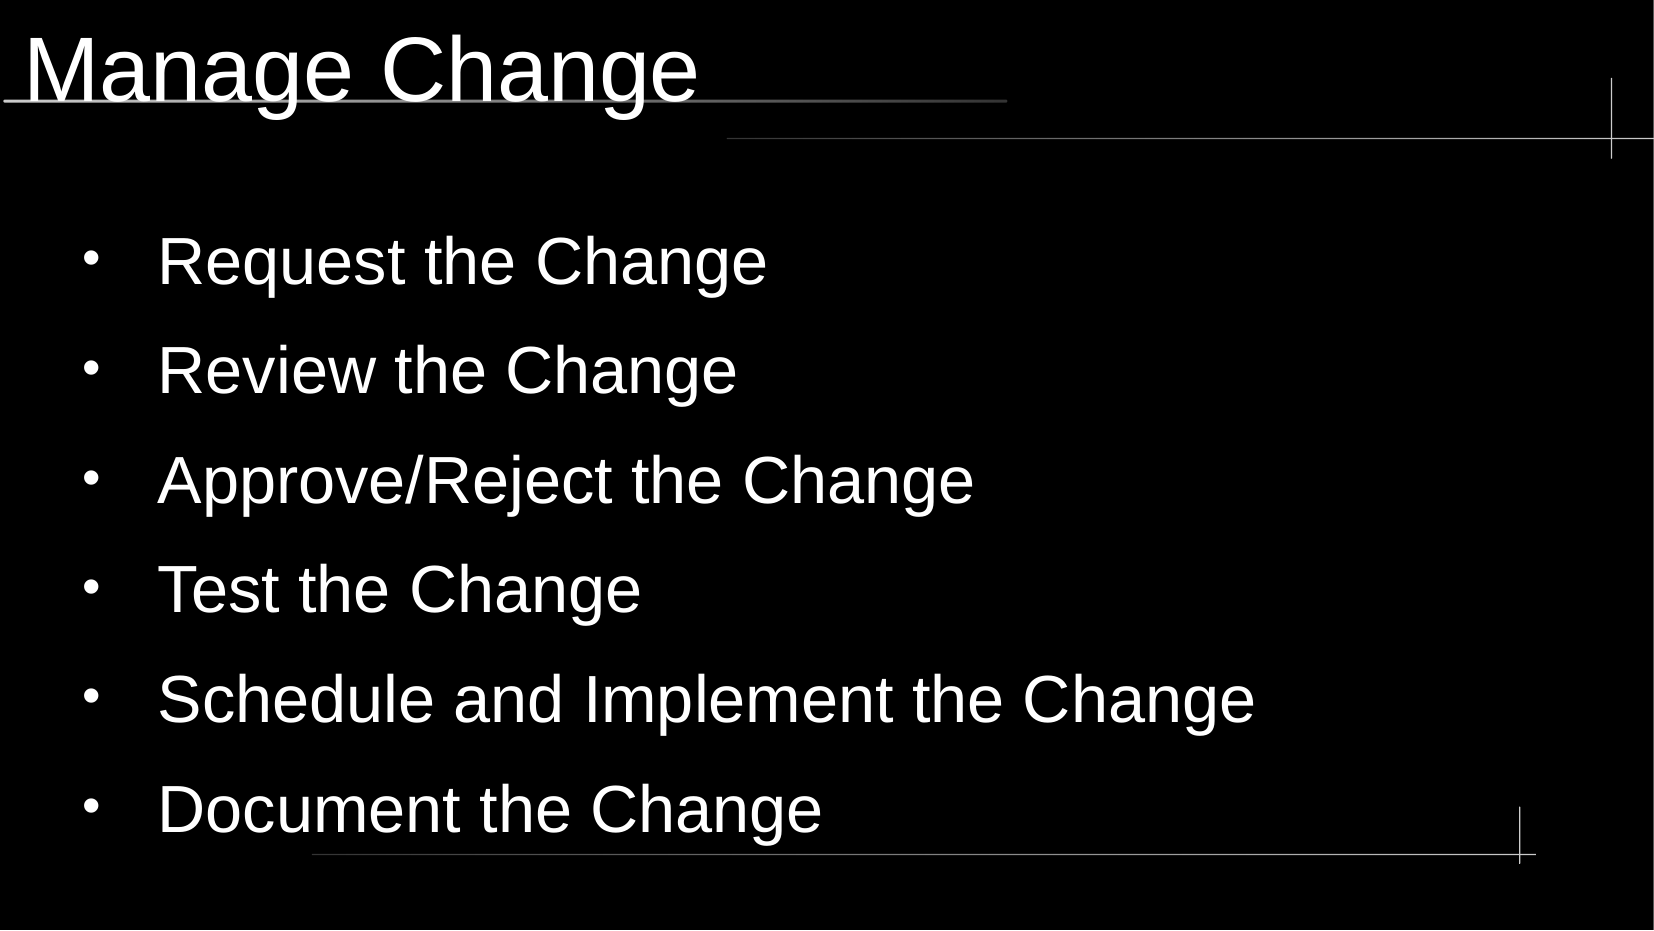

# Manage Change
Request the Change
Review the Change
Approve/Reject the Change
Test the Change
Schedule and Implement the Change
Document the Change